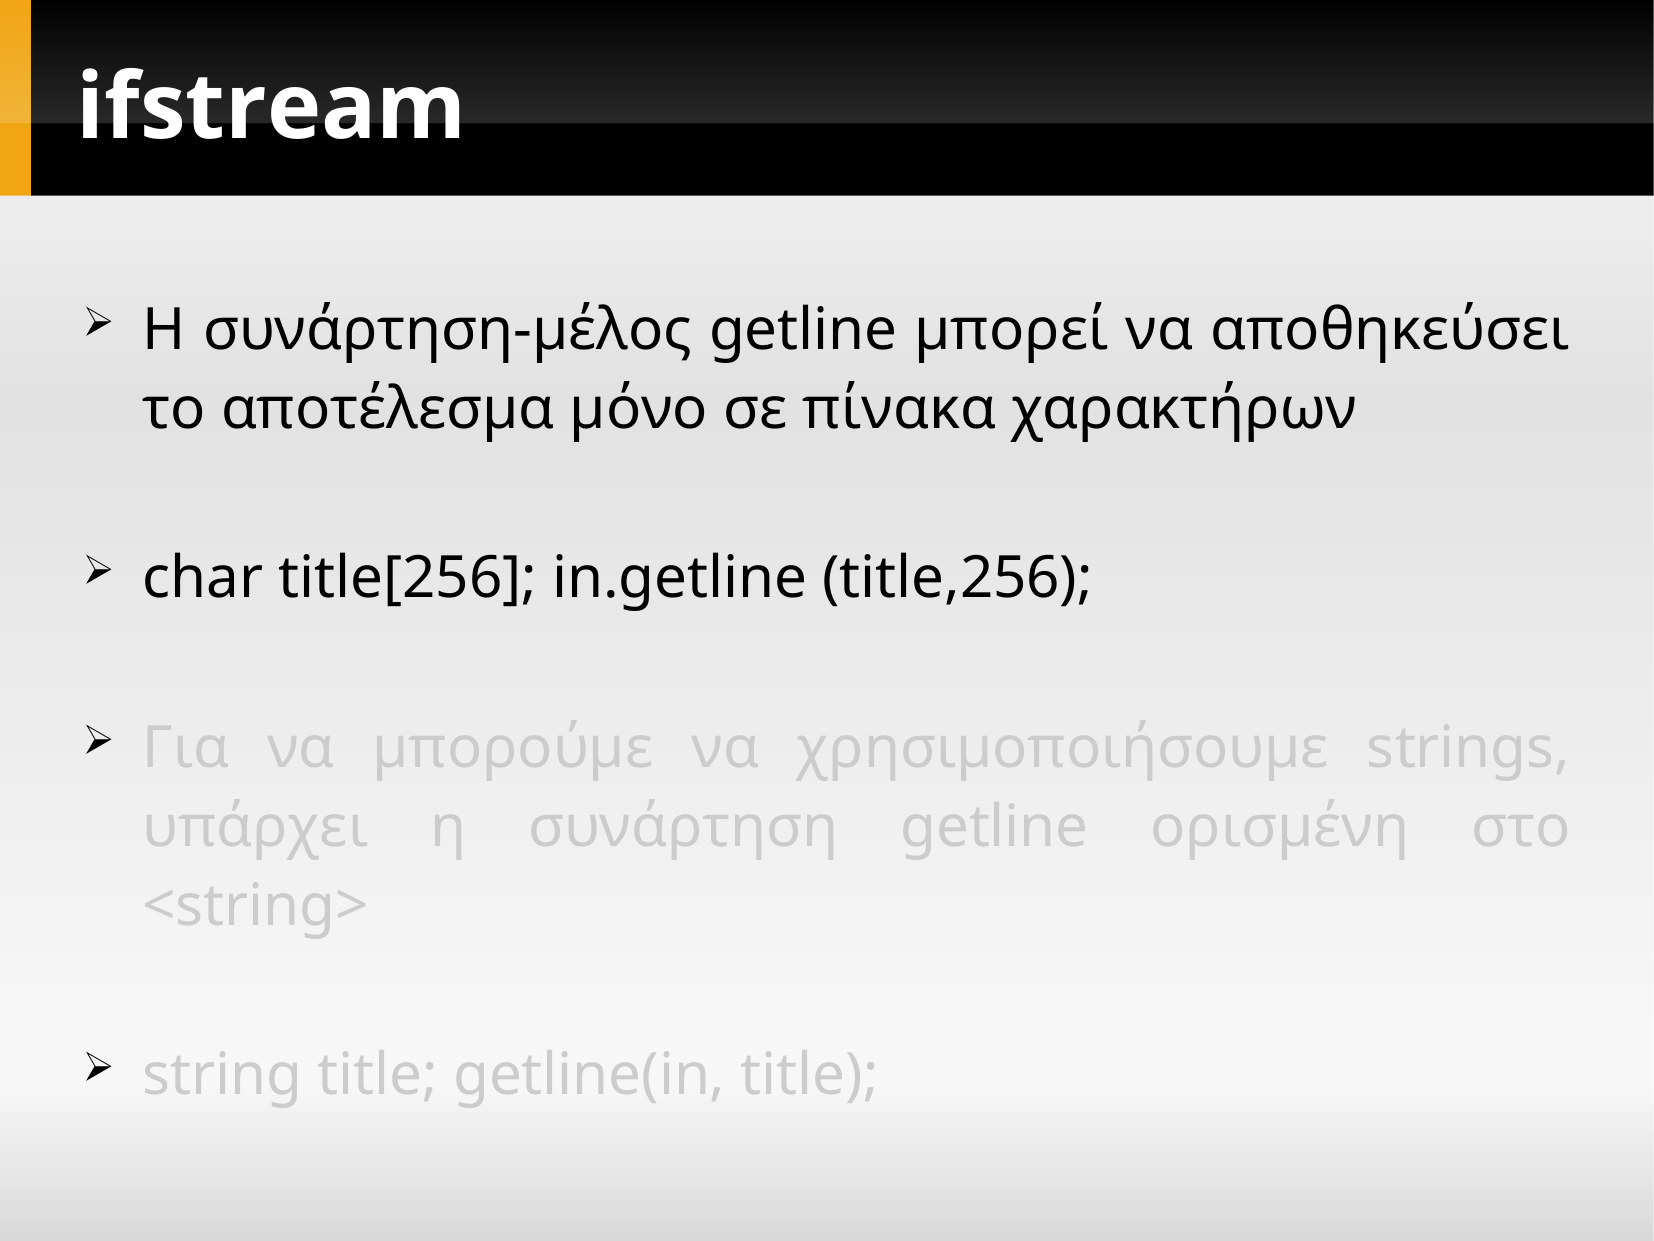

# ifstream
Η συνάρτηση-μέλος getline μπορεί να αποθηκεύσει το αποτέλεσμα μόνο σε πίνακα χαρακτήρων
char title[256]; in.getline (title,256);
Για να μπορούμε να χρησιμοποιήσουμε strings, υπάρχει η συνάρτηση getline ορισμένη στο <string>
string title; getline(in, title);